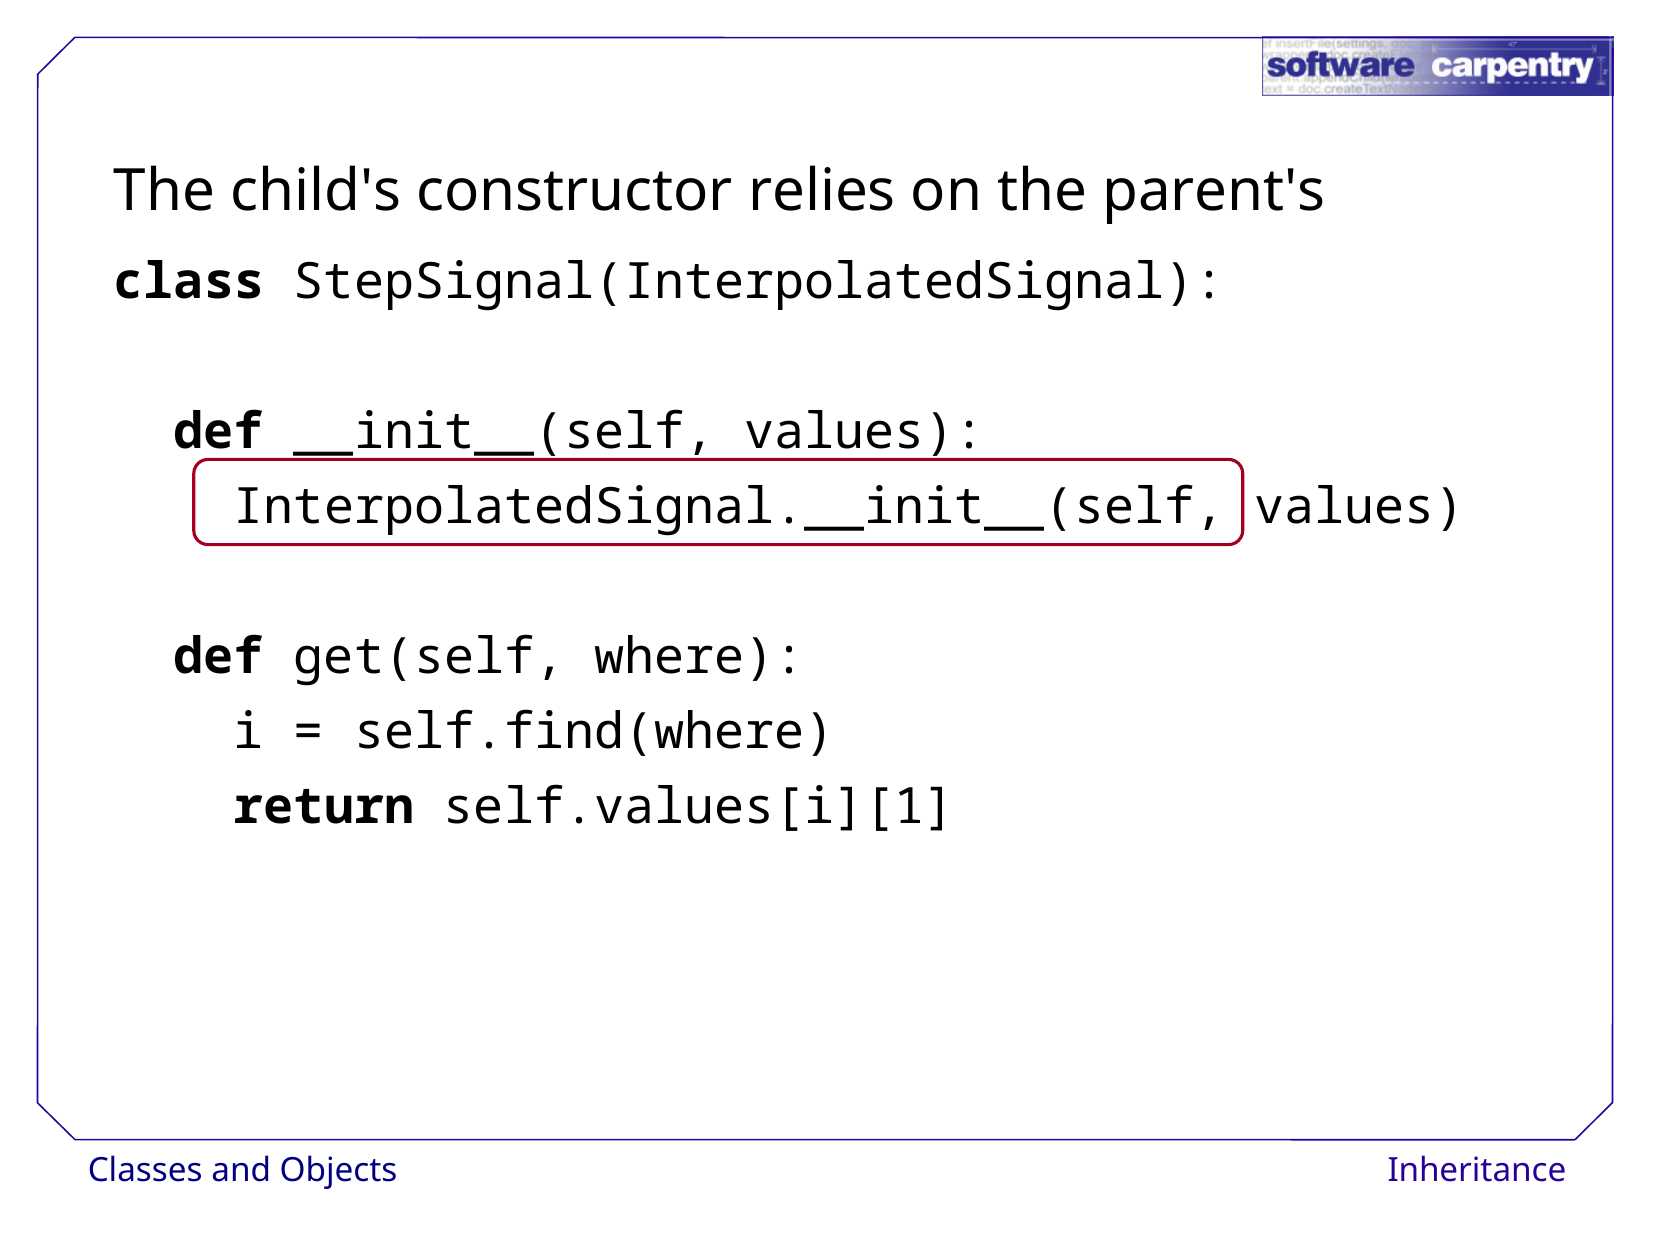

The child's constructor relies on the parent's
class StepSignal(InterpolatedSignal):
 def __init__(self, values):
 InterpolatedSignal.__init__(self, values)
 def get(self, where):
 i = self.find(where)
 return self.values[i][1]